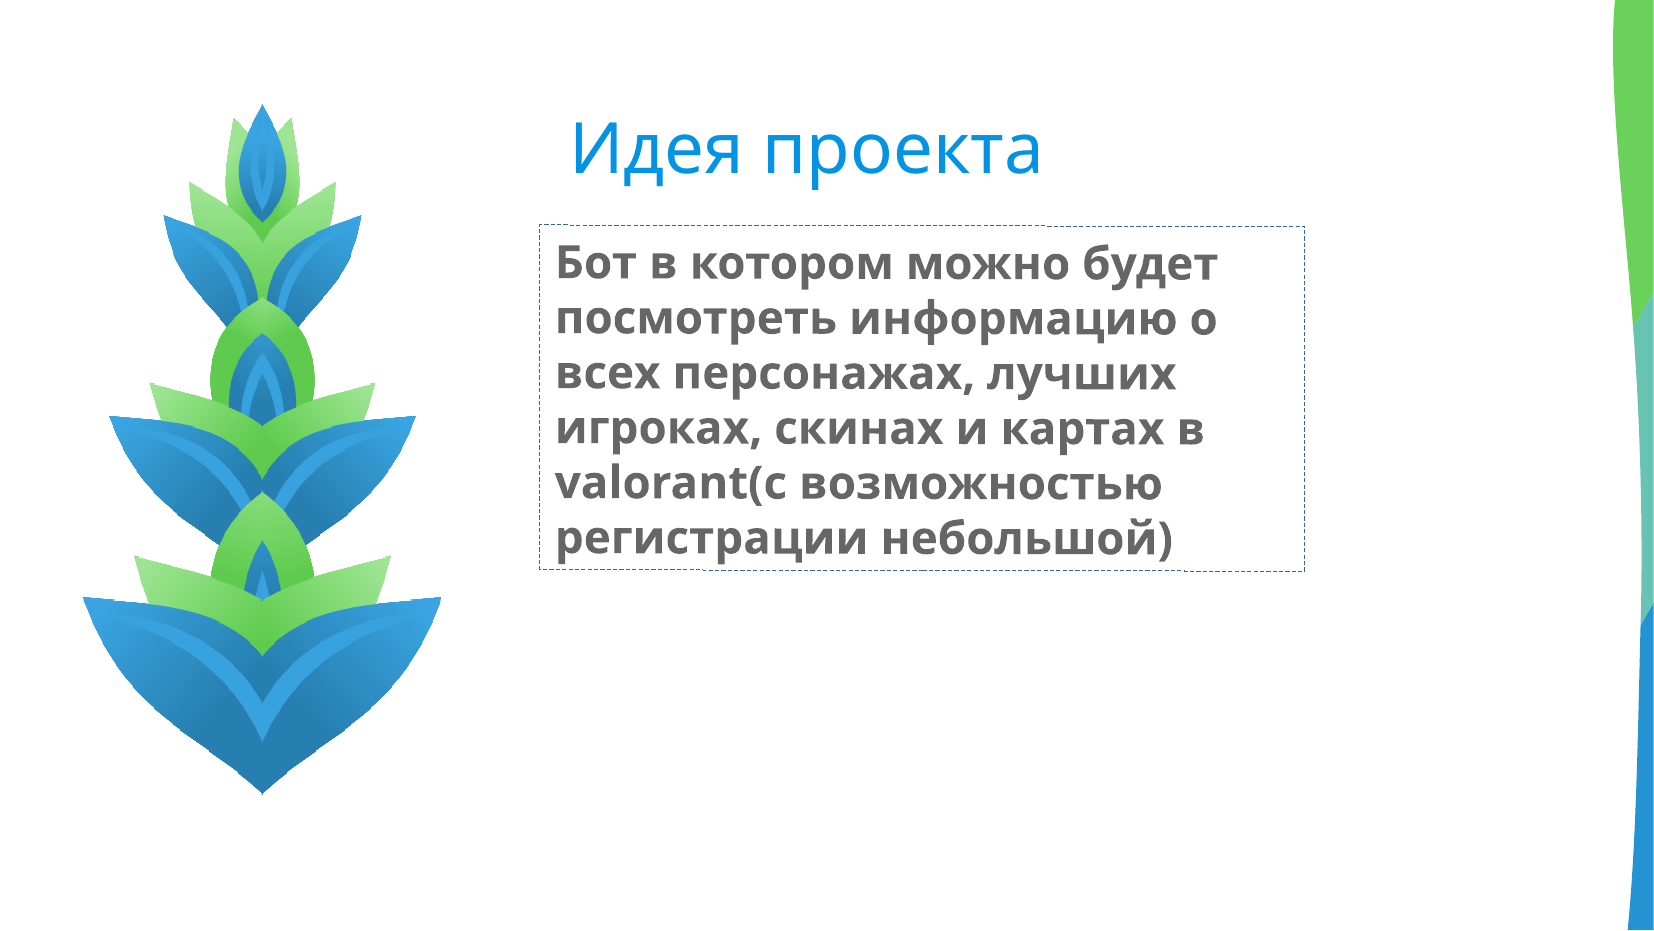

Идея проекта
Бот в котором можно будет посмотреть информацию о всех персонажах, лучших игроках, скинах и картах в valorant(с возможностью регистрации небольшой)